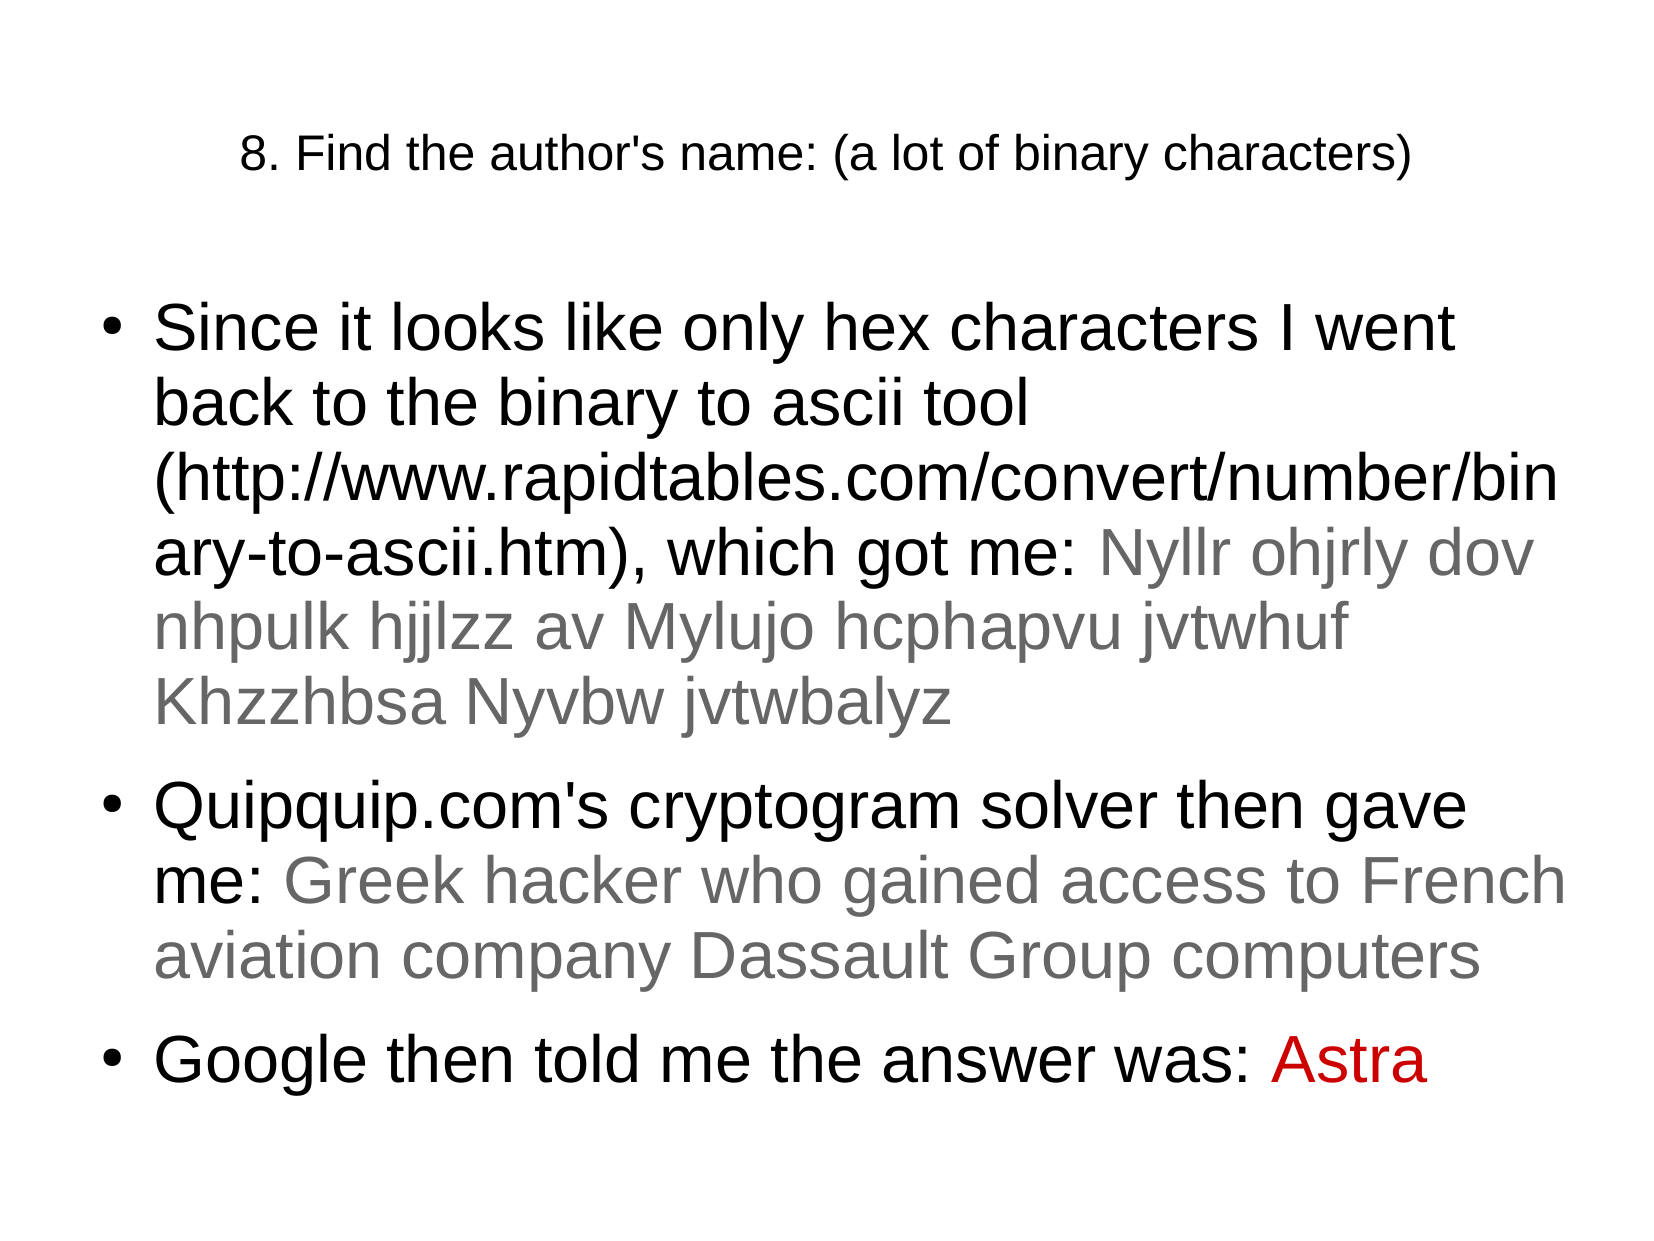

# 8. Find the author's name: (a lot of binary characters)
Since it looks like only hex characters I went back to the binary to ascii tool (http://www.rapidtables.com/convert/number/binary-to-ascii.htm), which got me: Nyllr ohjrly dov nhpulk hjjlzz av Mylujo hcphapvu jvtwhuf Khzzhbsa Nyvbw jvtwbalyz
Quipquip.com's cryptogram solver then gave me: Greek hacker who gained access to French aviation company Dassault Group computers
Google then told me the answer was: Astra